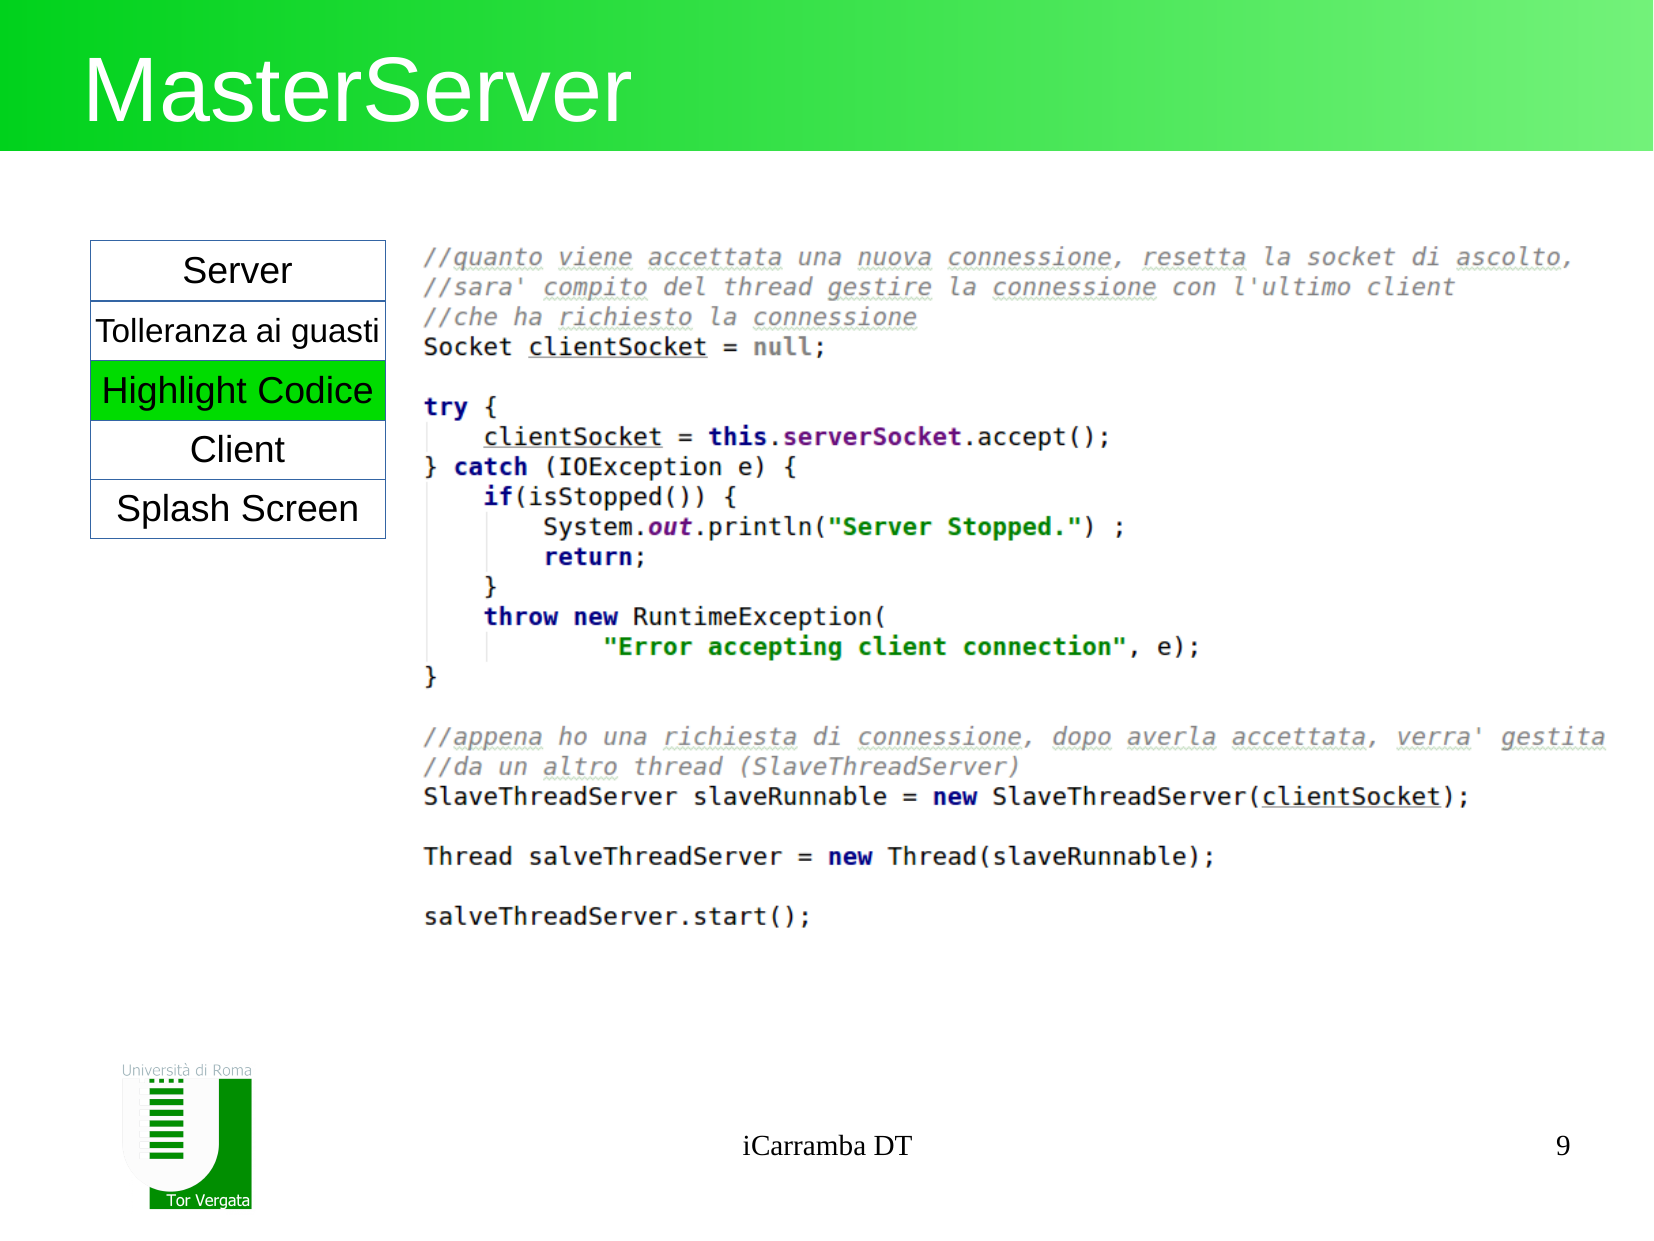

# MasterServer
Server
Tolleranza ai guasti
Highlight Codice
Client
Splash Screen
9